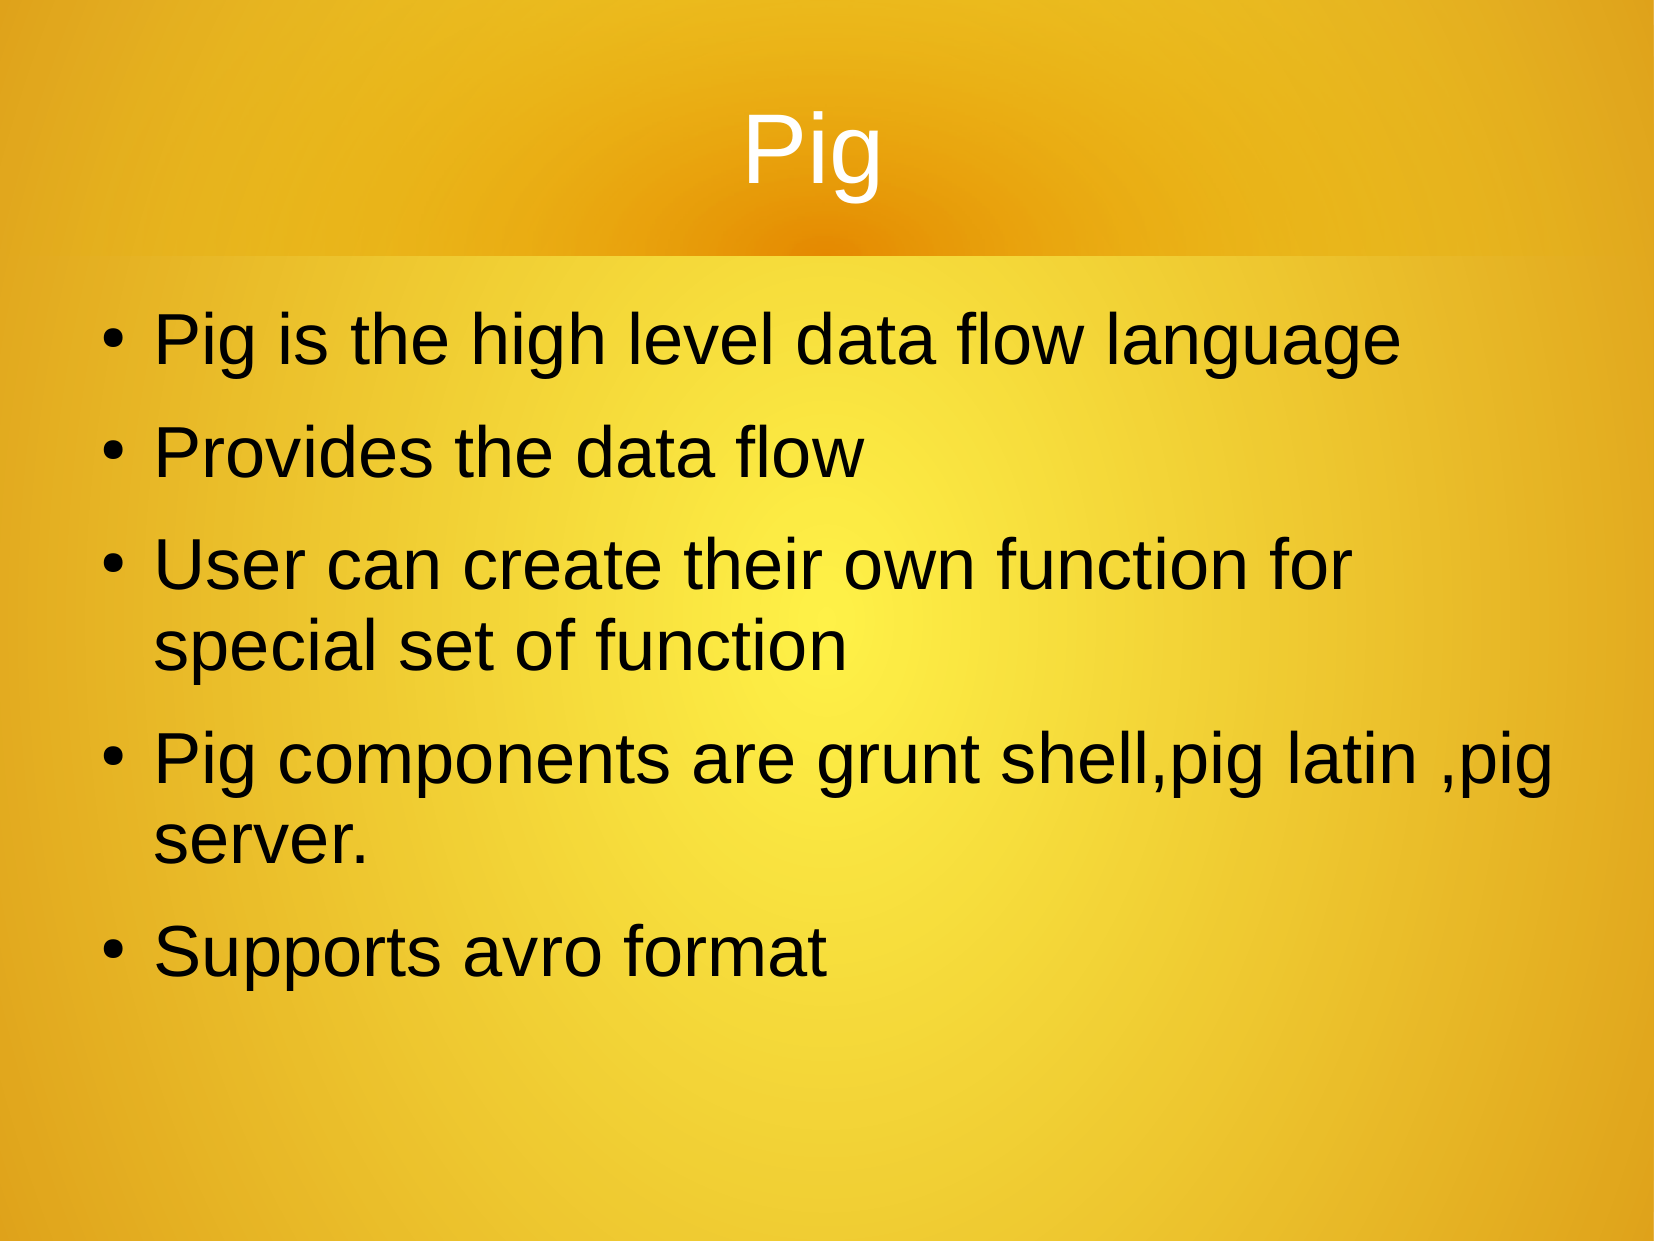

# Pig
Pig is the high level data flow language
Provides the data flow
User can create their own function for special set of function
Pig components are grunt shell,pig latin ,pig server.
Supports avro format